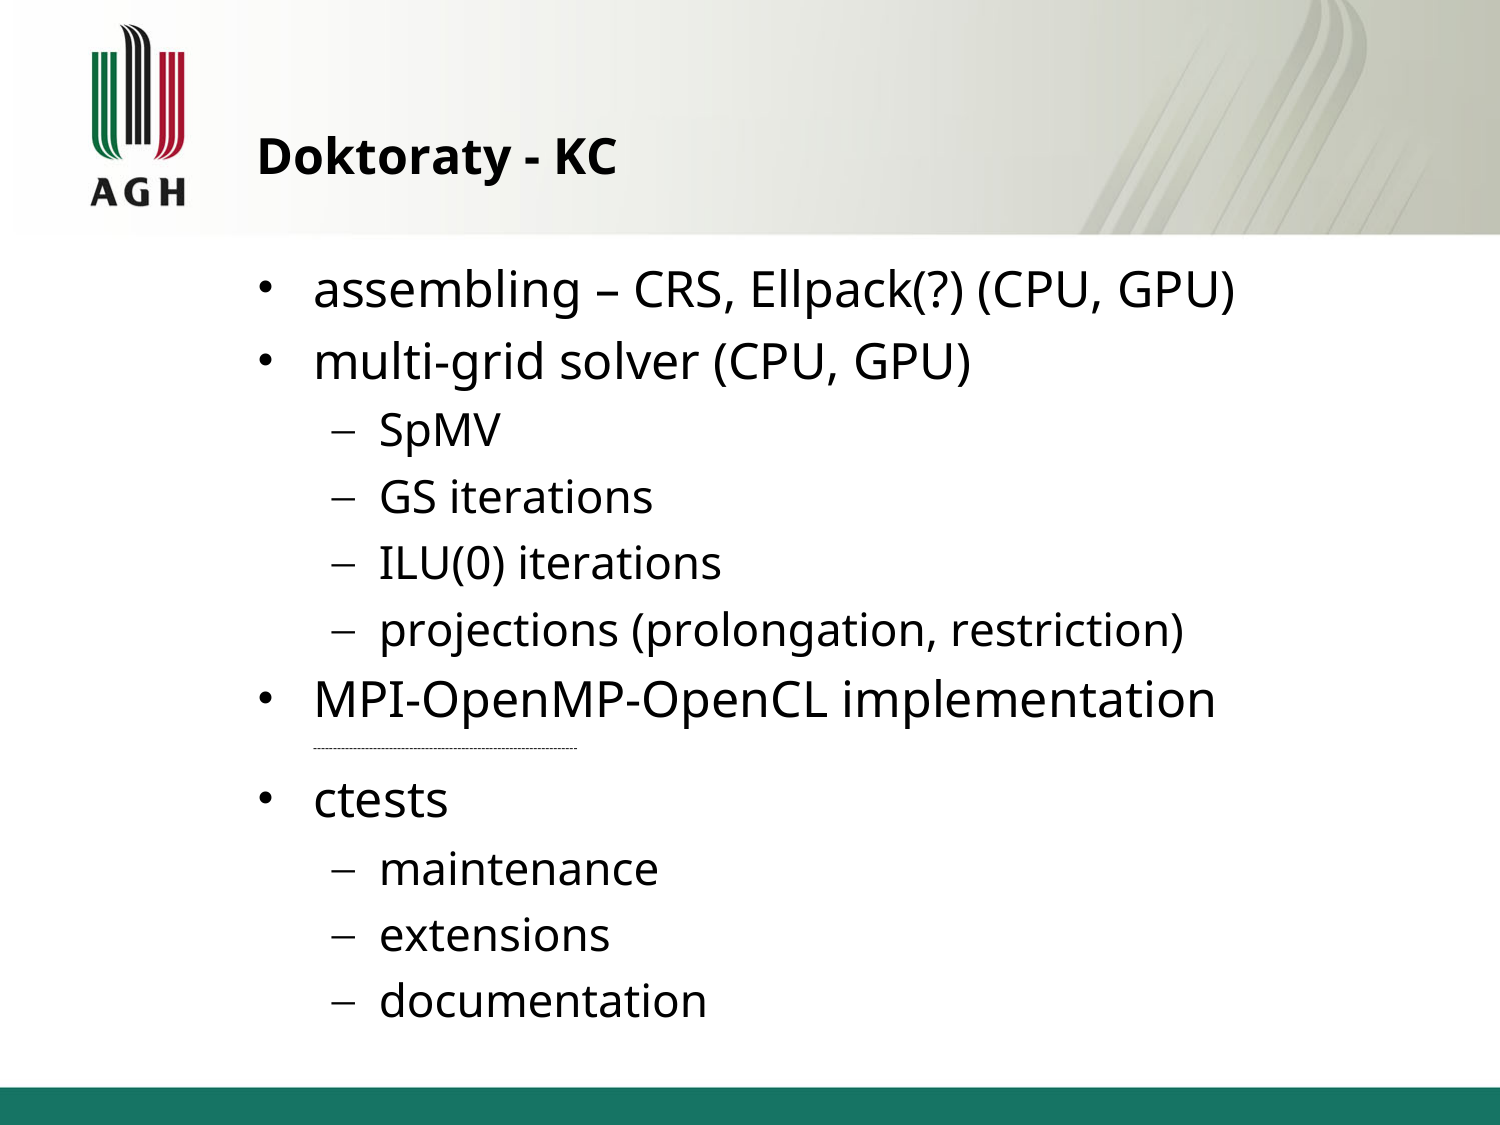

# Doktoraty - KC
assembling – CRS, Ellpack(?) (CPU, GPU)
multi-grid solver (CPU, GPU)
SpMV
GS iterations
ILU(0) iterations
projections (prolongation, restriction)
MPI-OpenMP-OpenCL implementation
------------------------------------------------------------------
ctests
maintenance
extensions
documentation